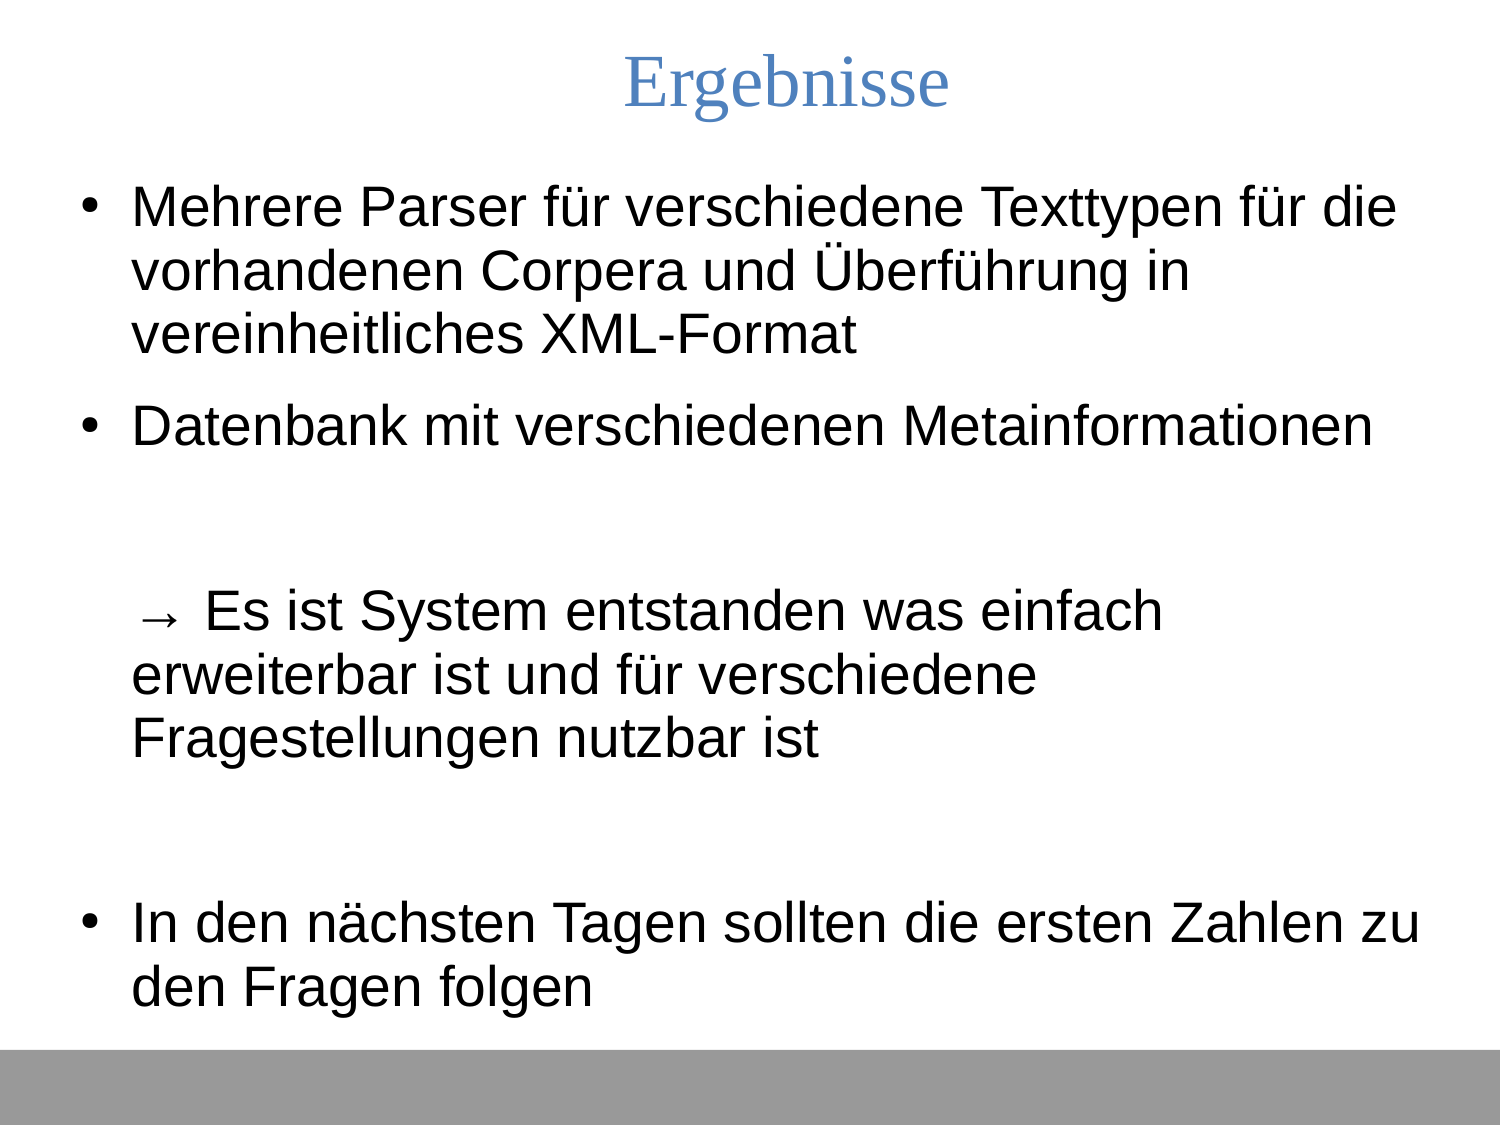

# Ergebnisse
Mehrere Parser für verschiedene Texttypen für die vorhandenen Corpera und Überführung in vereinheitliches XML-Format
Datenbank mit verschiedenen Metainformationen
→ Es ist System entstanden was einfach erweiterbar ist und für verschiedene Fragestellungen nutzbar ist
In den nächsten Tagen sollten die ersten Zahlen zu den Fragen folgen